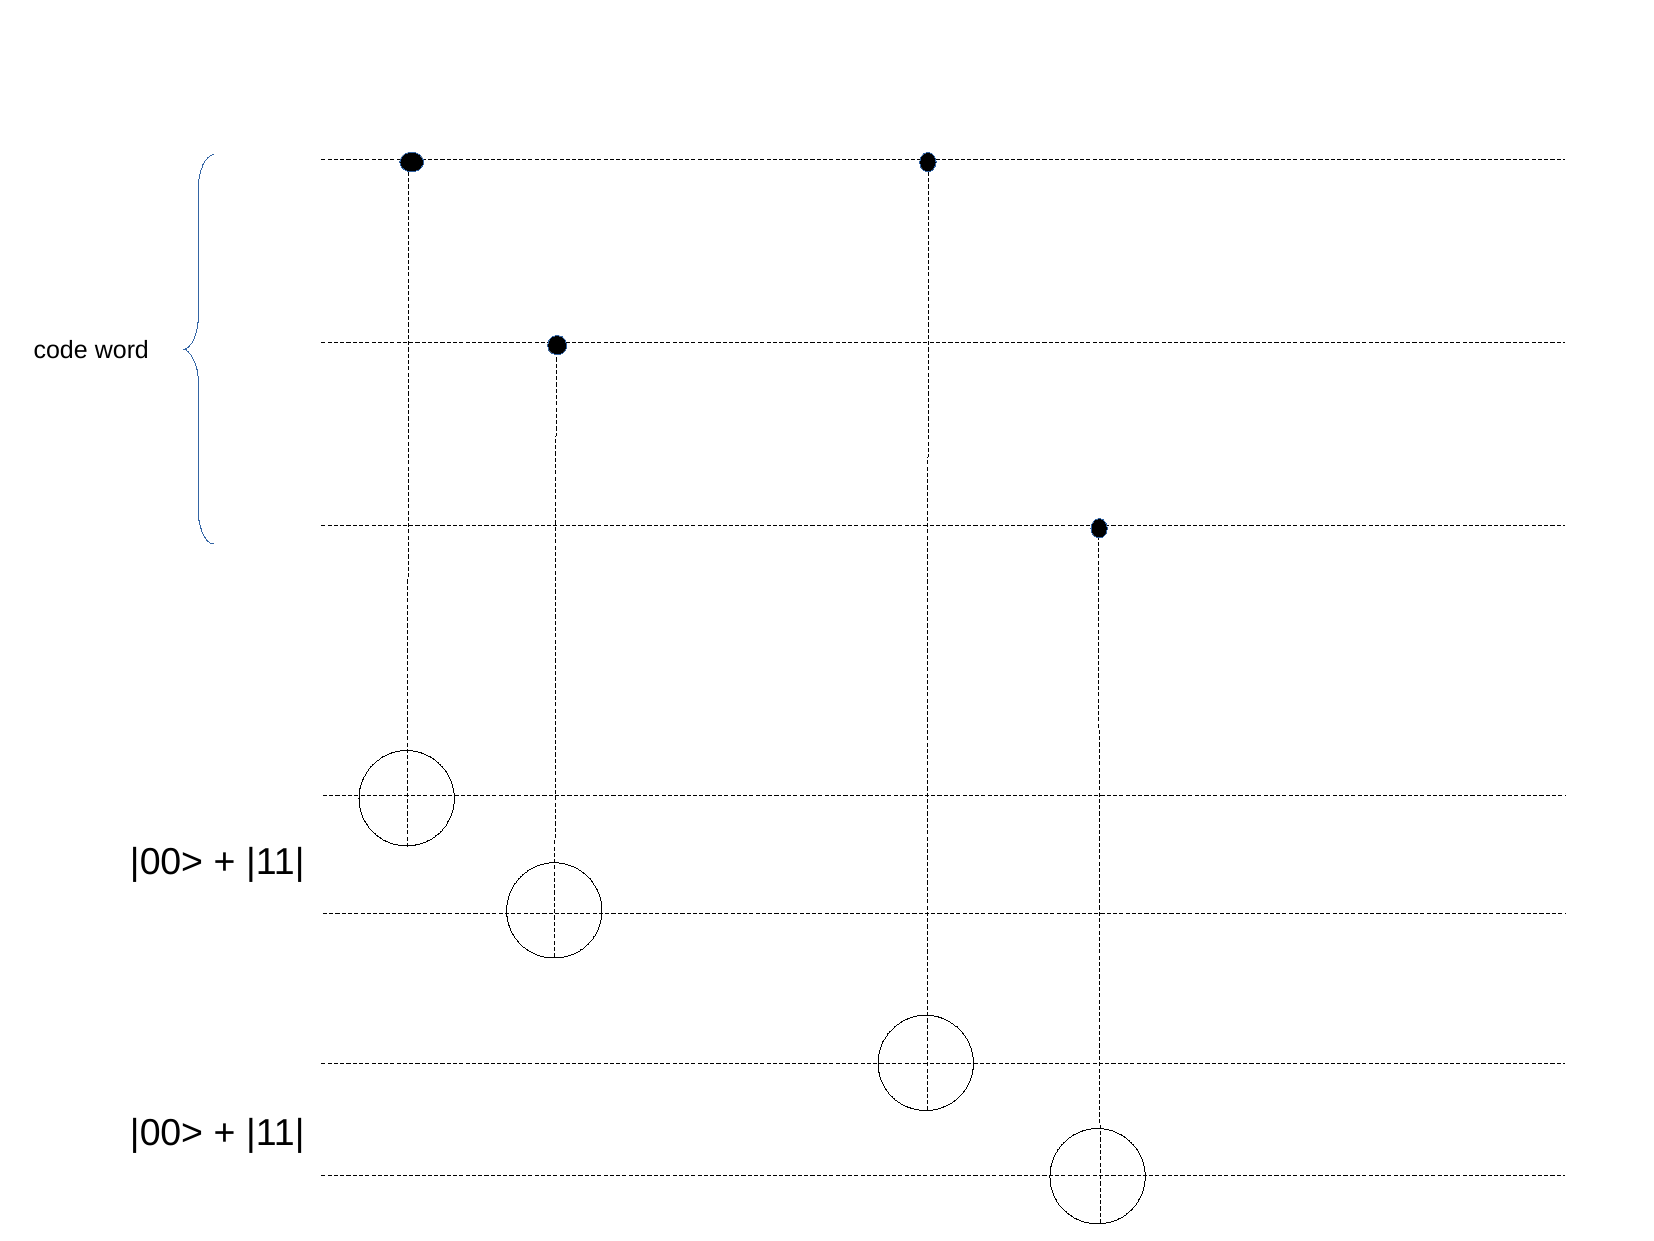

code word
|00> + |11|
|00> + |11|